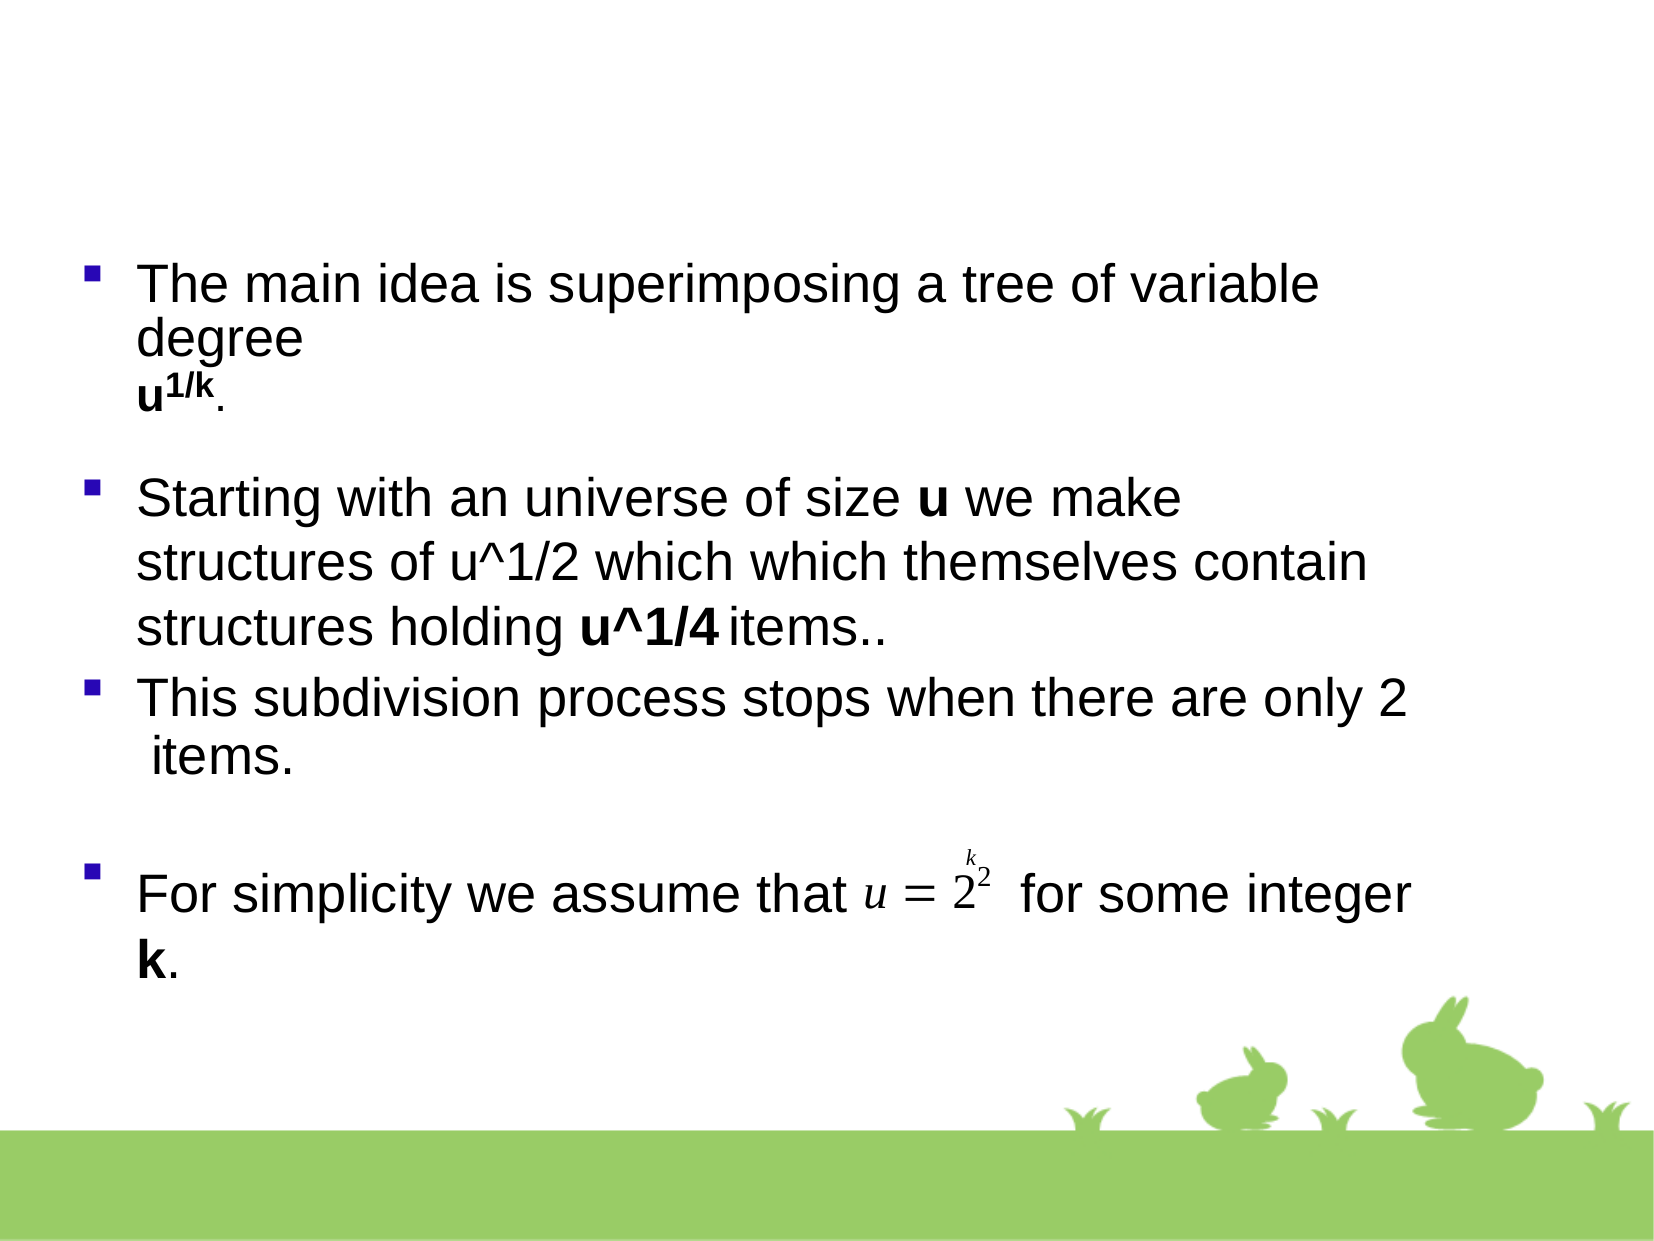

The main idea is superimposing a tree of variable degree
u1/k.
Starting with an universe of size u we make structures of u^1/2 which which themselves contain structures holding u^1/4 items..
This subdivision process stops when there are only 2 items.
k
For simplicity we assume that u  22	for some integer k.